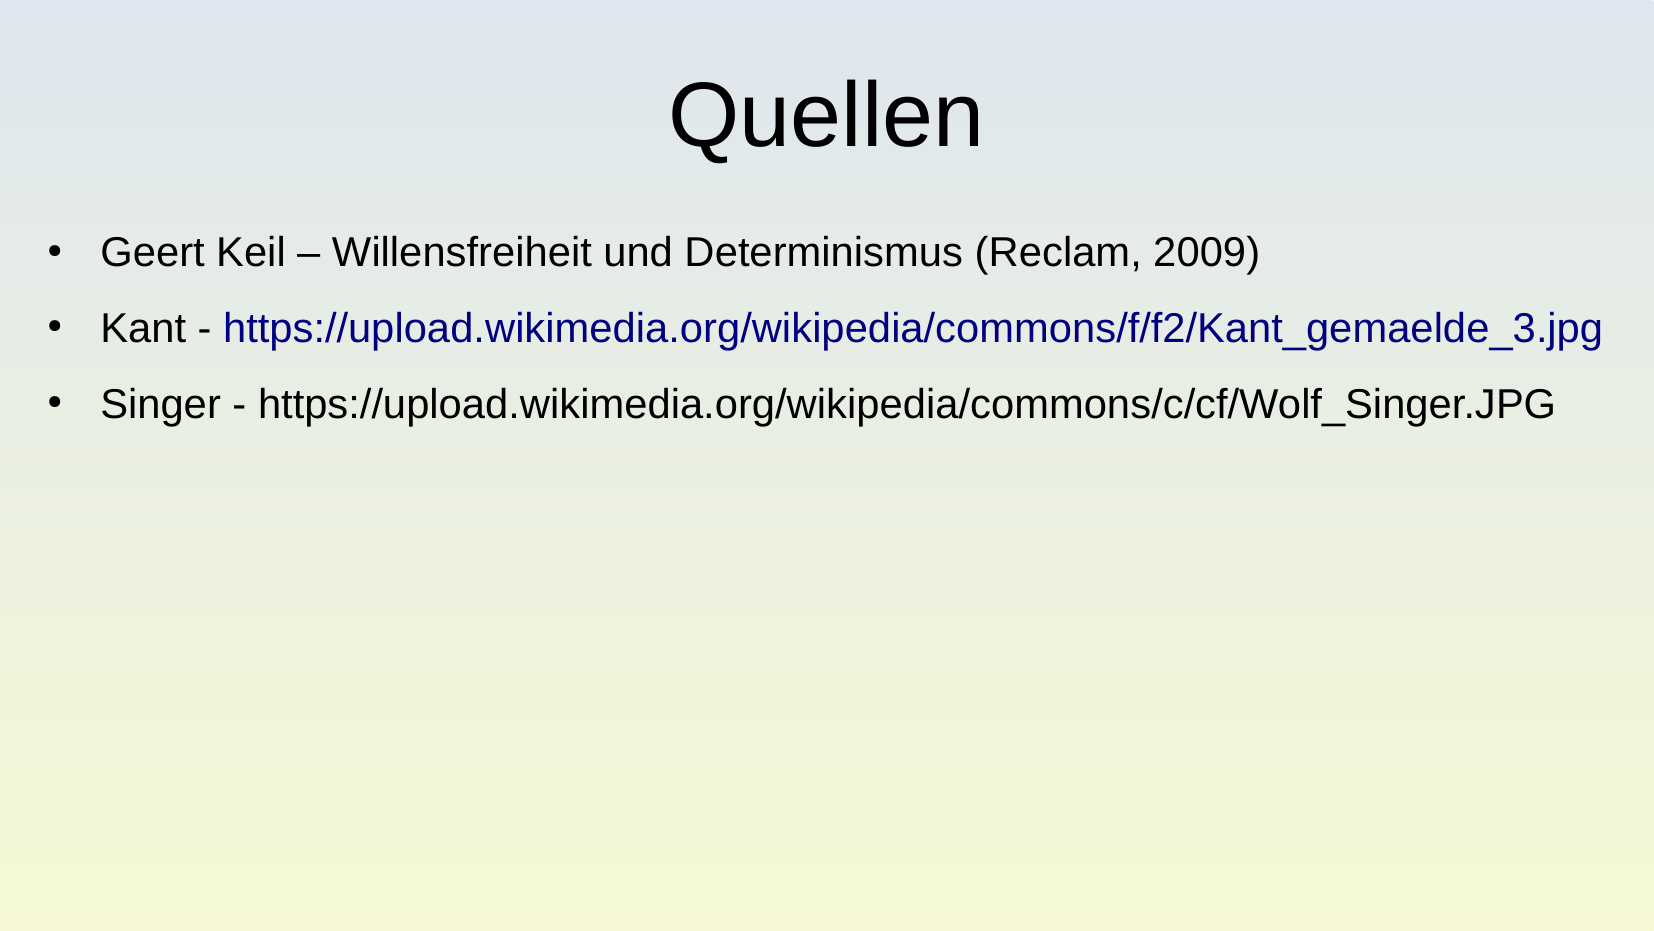

# Quellen
Geert Keil – Willensfreiheit und Determinismus (Reclam, 2009)
Kant - https://upload.wikimedia.org/wikipedia/commons/f/f2/Kant_gemaelde_3.jpg
Singer - https://upload.wikimedia.org/wikipedia/commons/c/cf/Wolf_Singer.JPG